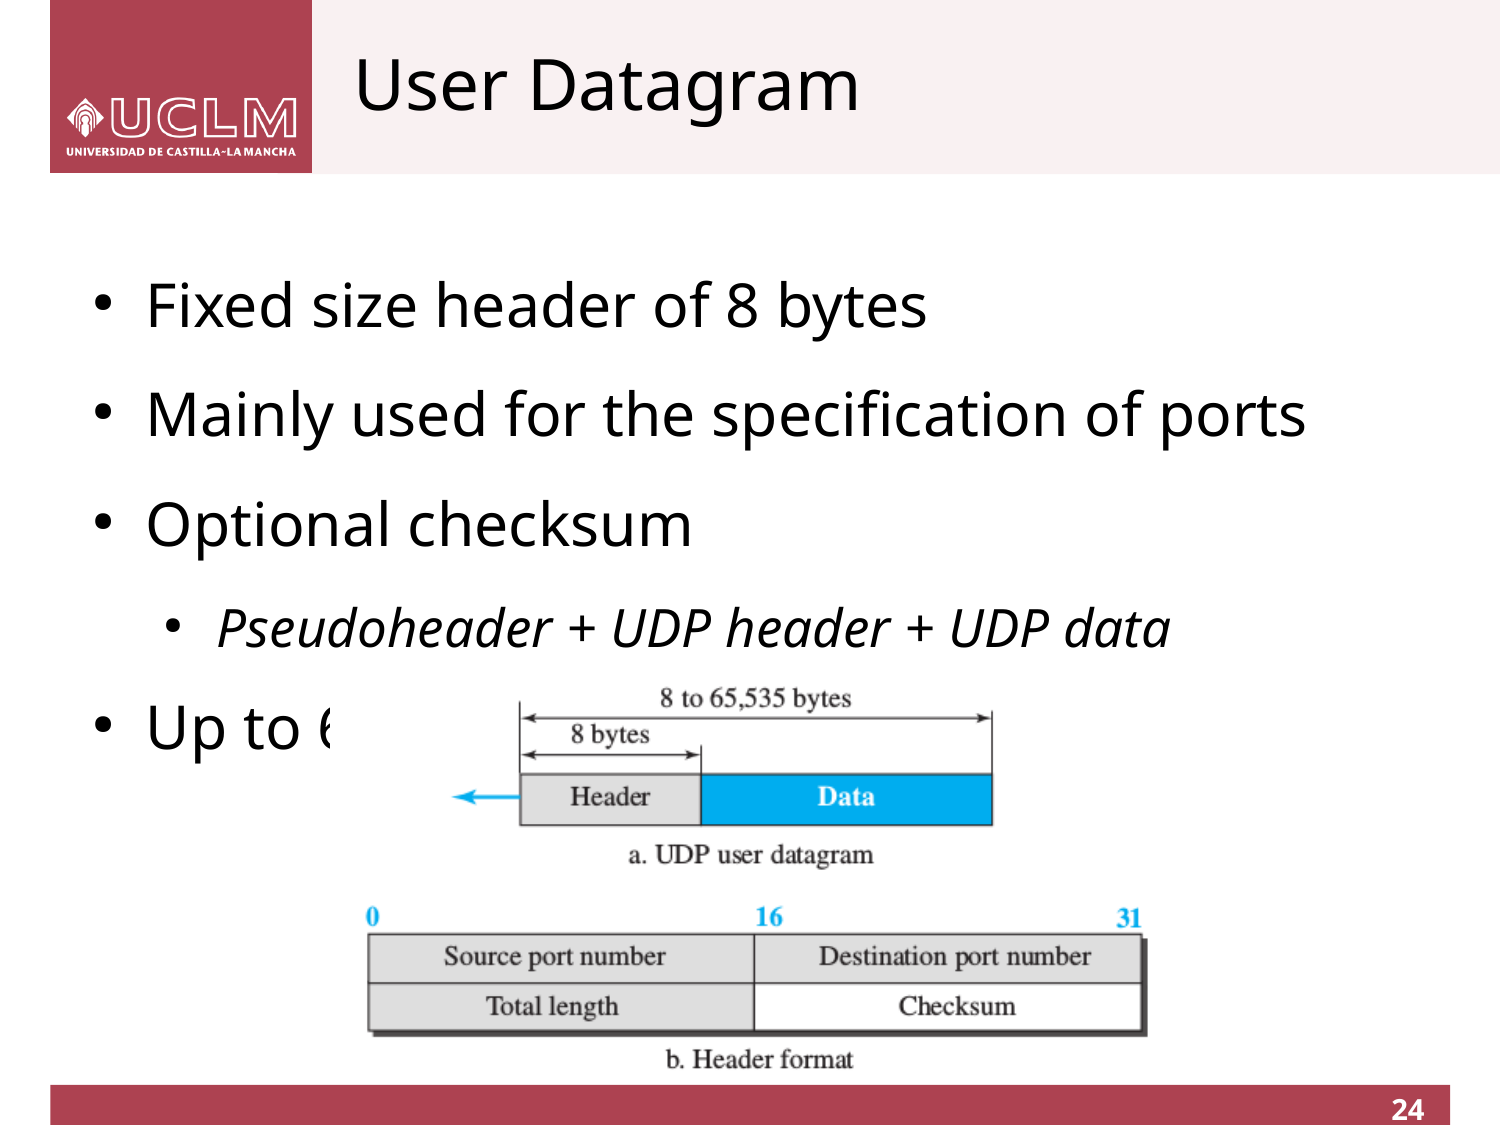

User Datagram
# Fixed size header of 8 bytes
Mainly used for the specification of ports
Optional checksum
Pseudoheader + UDP header + UDP data
Up to 64KB size
24